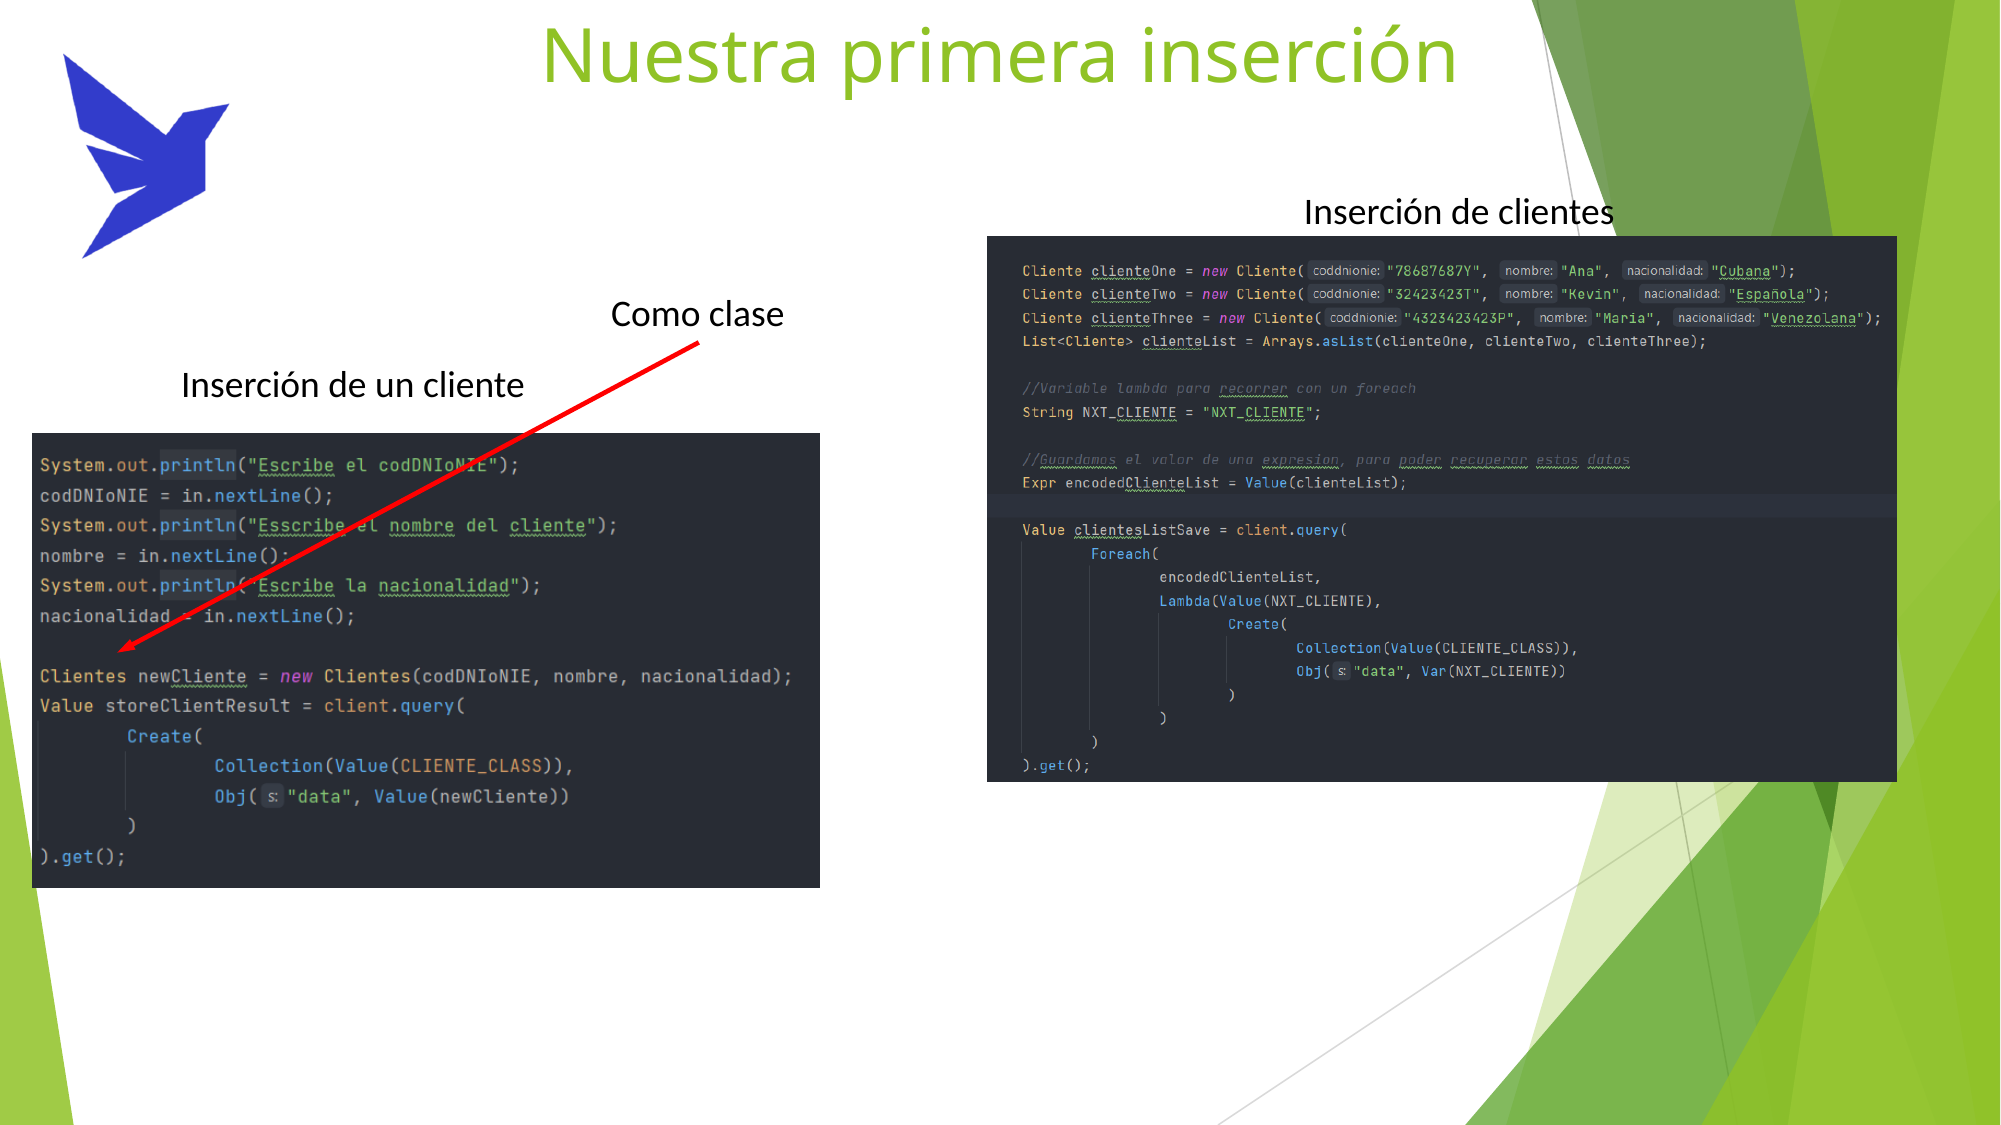

# Nuestra primera inserción
Inserción de clientes
Como clase
Inserción de un cliente